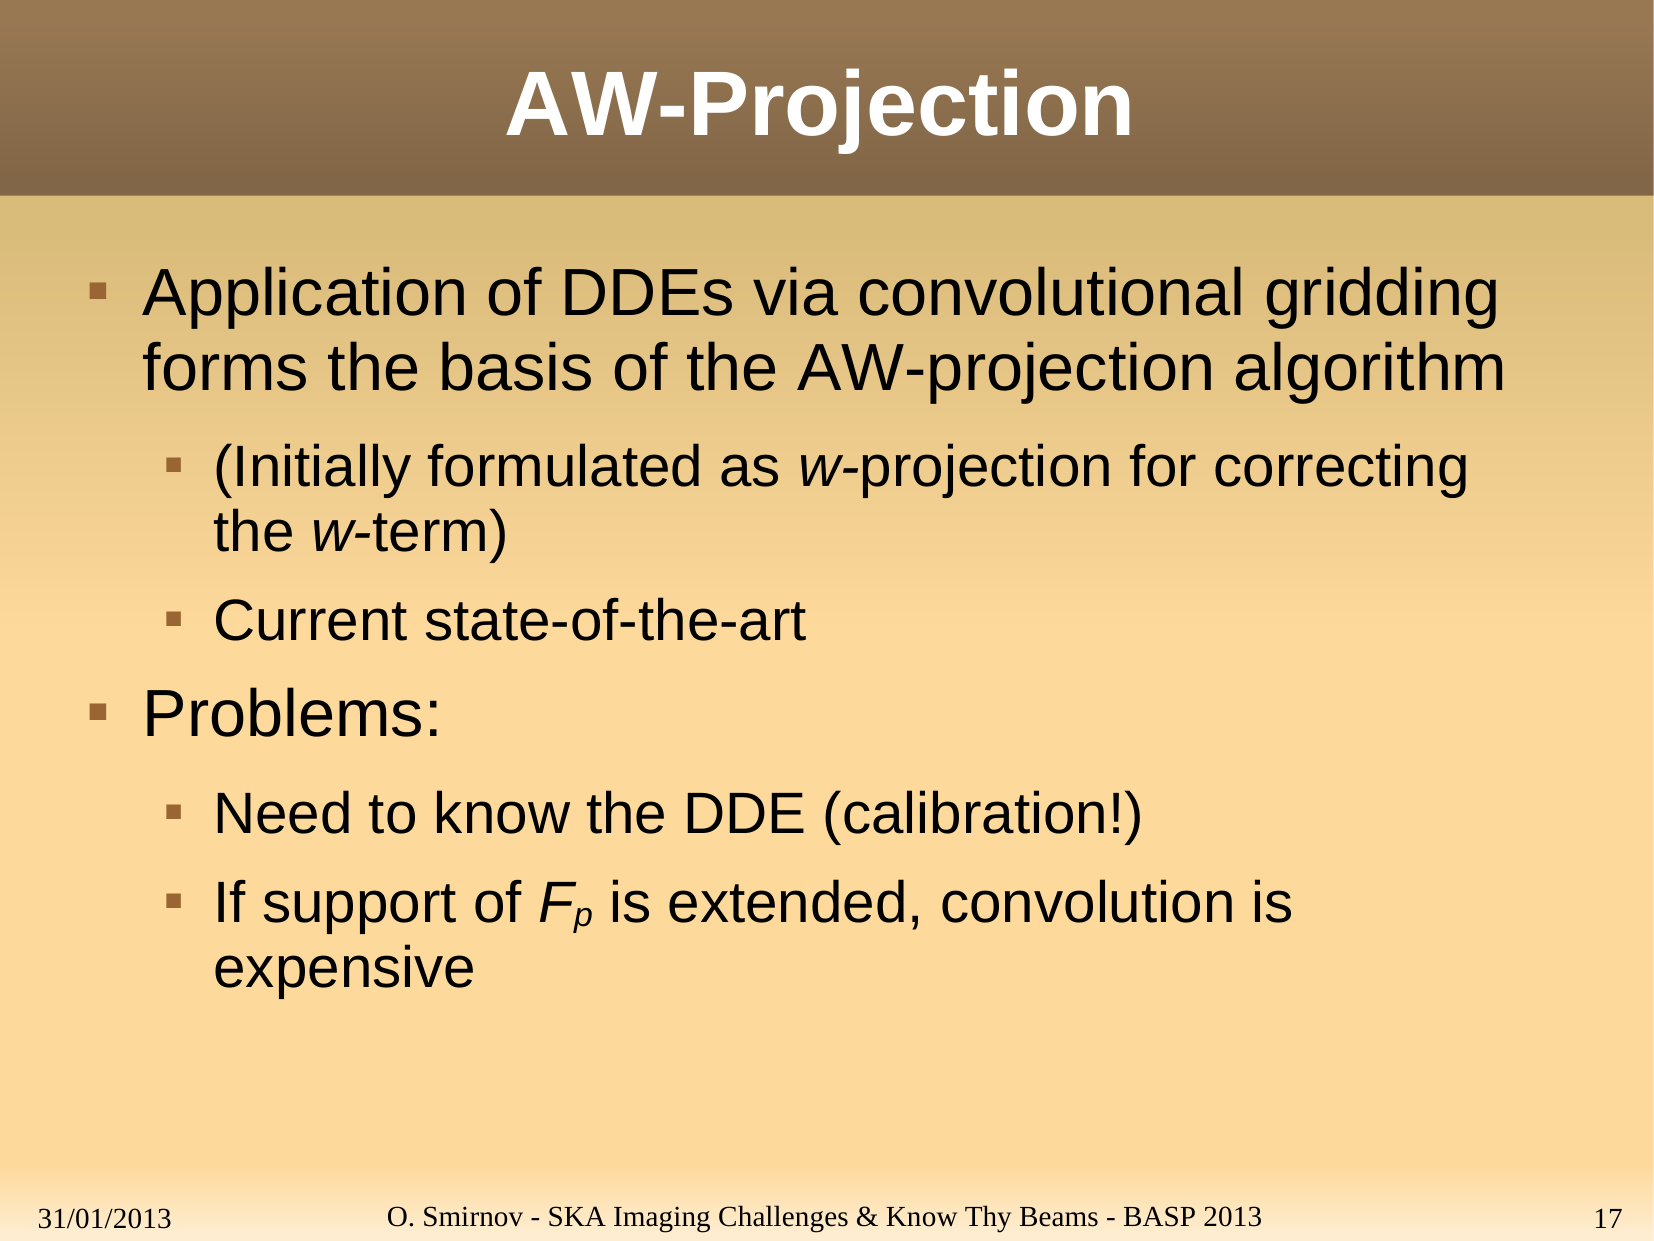

# AW-Projection
Application of DDEs via convolutional gridding forms the basis of the AW-projection algorithm
(Initially formulated as w-projection for correcting the w-term)
Current state-of-the-art
Problems:
Need to know the DDE (calibration!)
If support of Fp is extended, convolution is expensive
O. Smirnov - SKA Imaging Challenges & Know Thy Beams - BASP 2013
31/01/2013
17